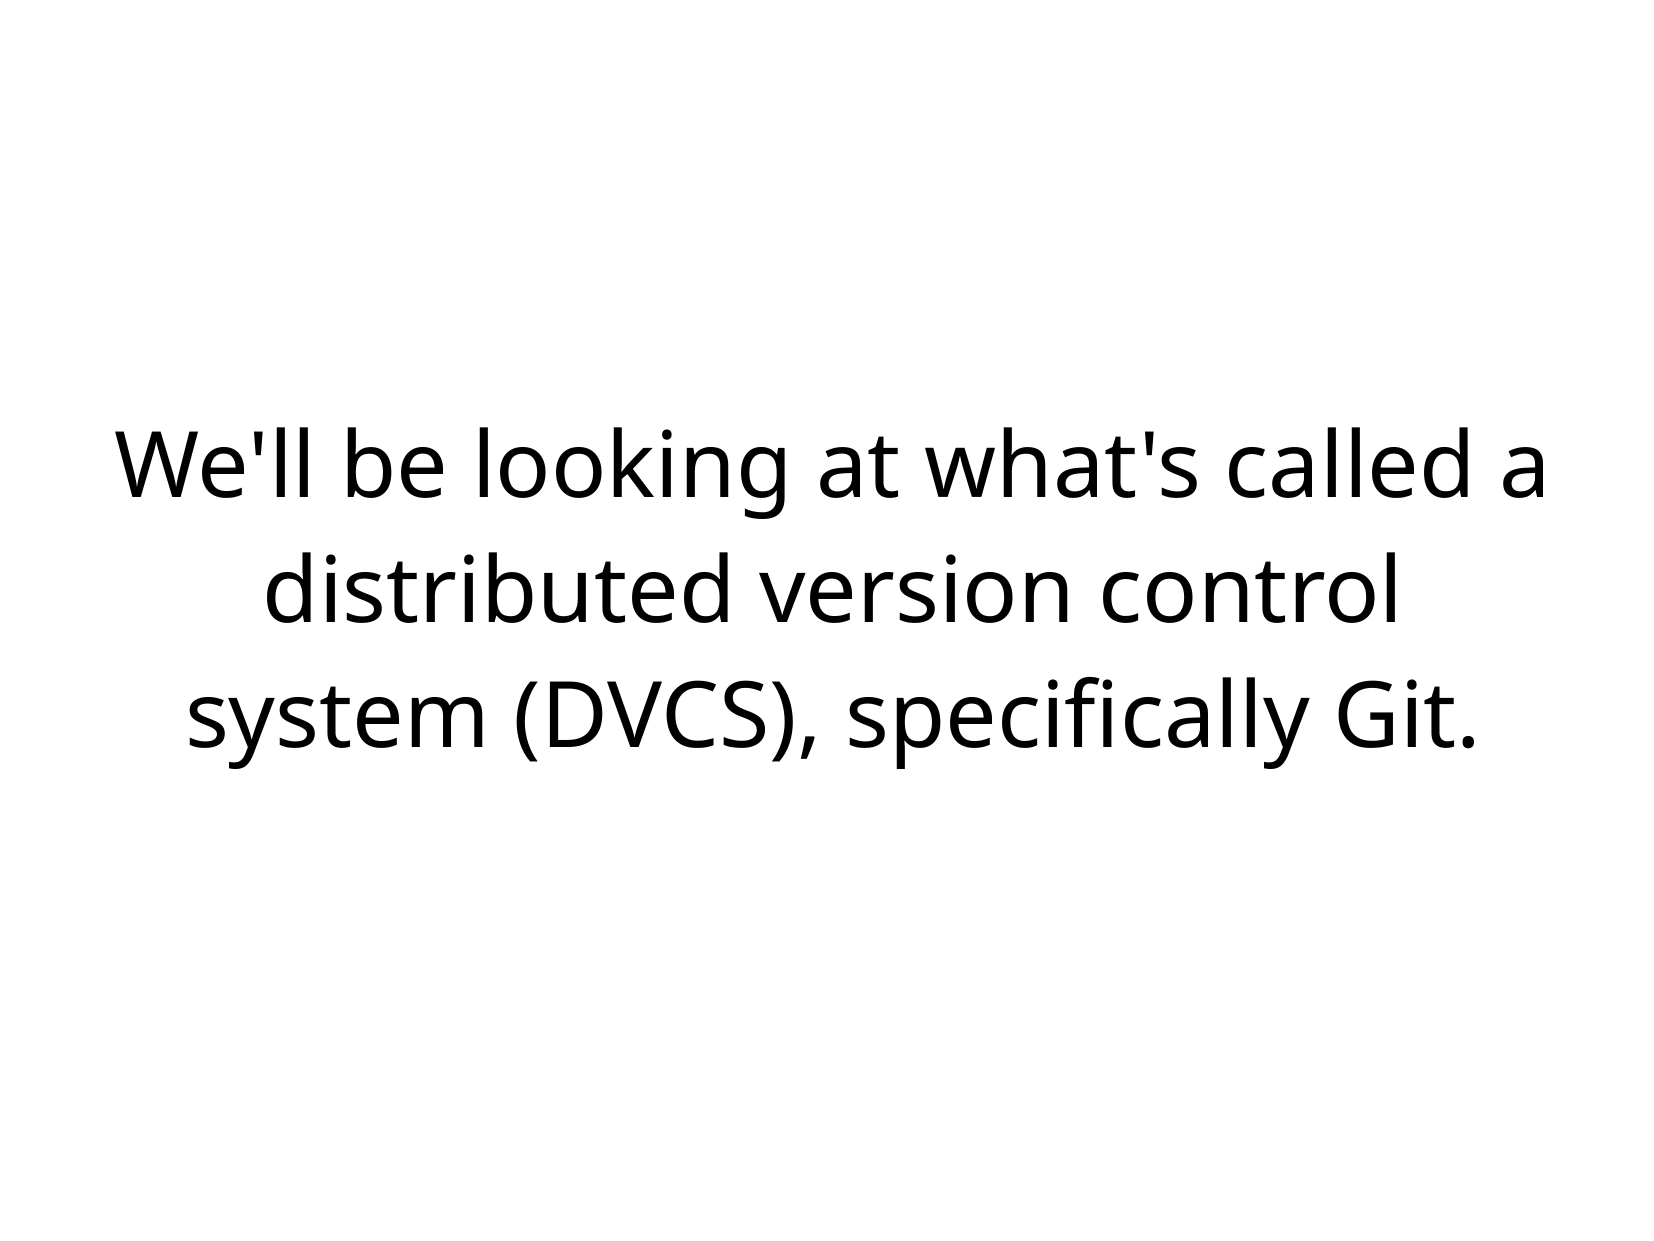

# We'll be looking at what's called a distributed version control system (DVCS), specifically Git.